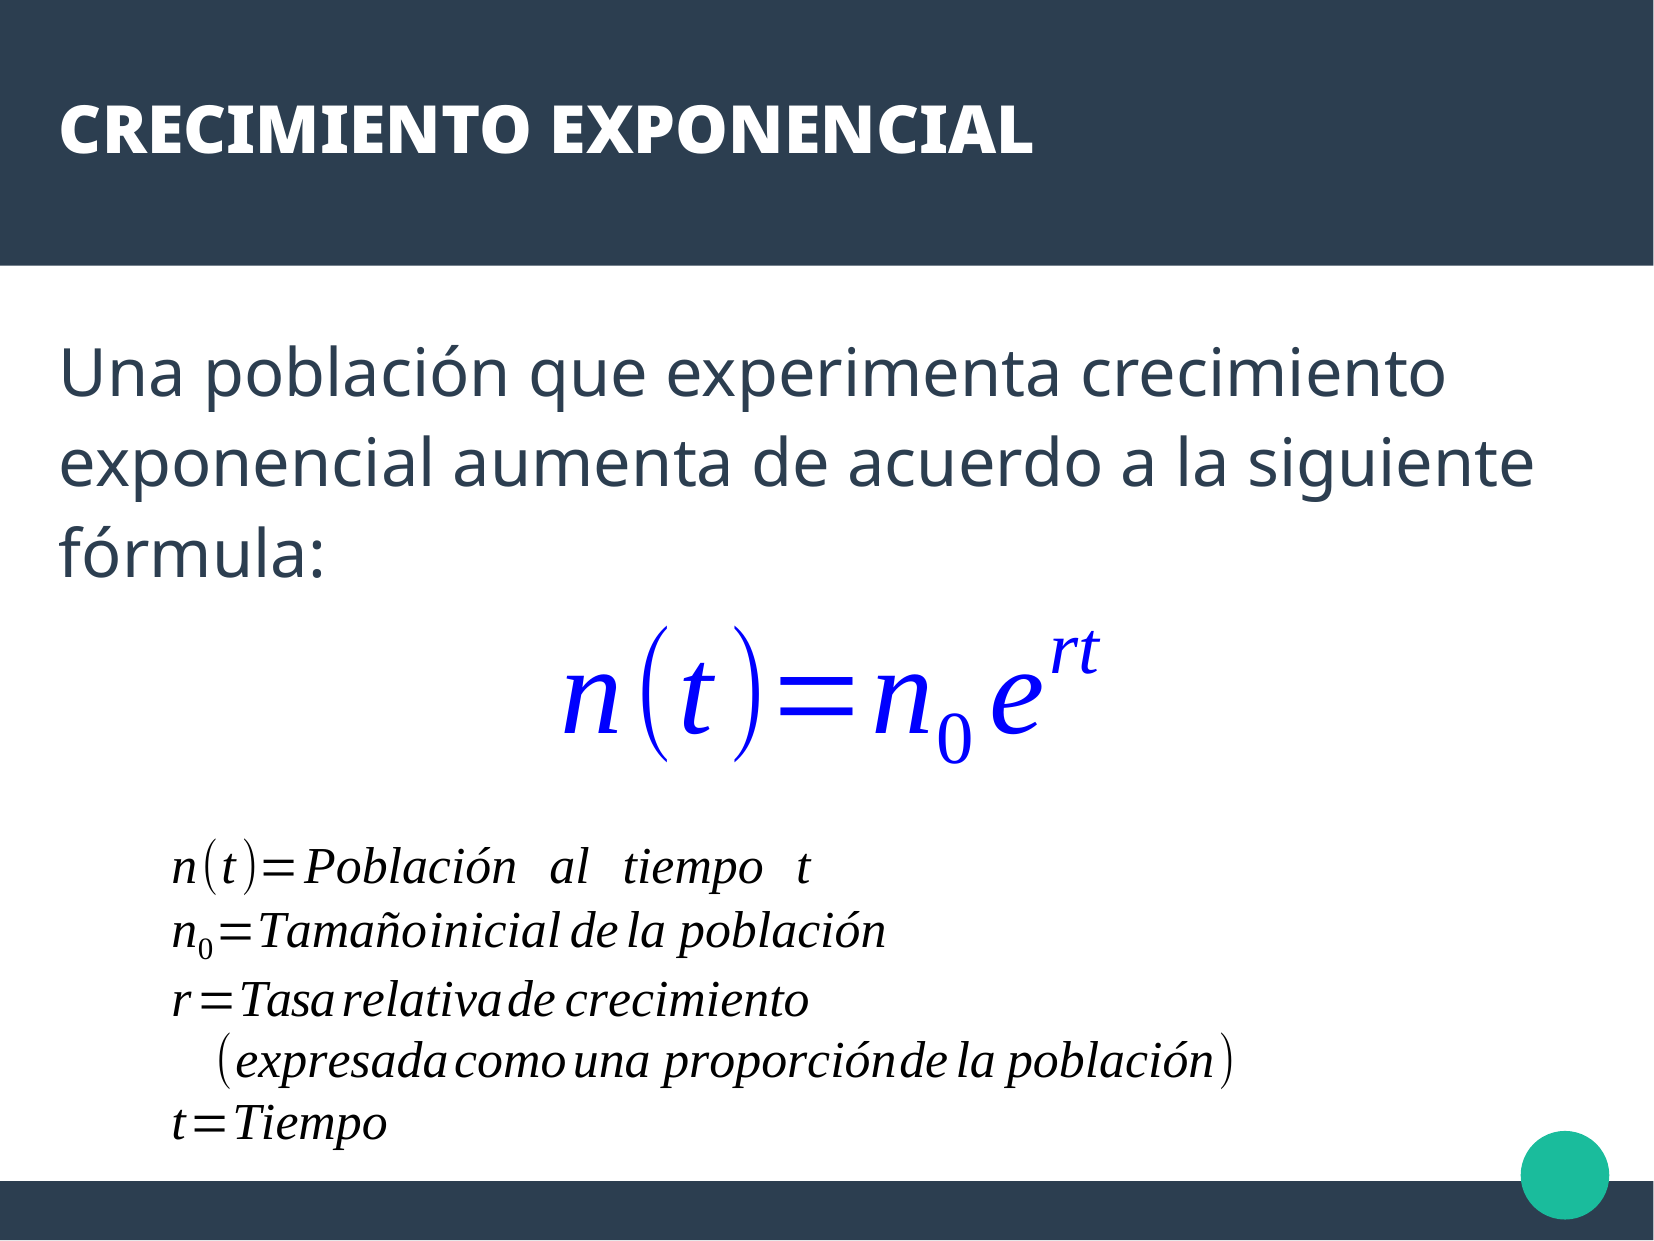

# CRECIMIENTO EXPONENCIAL
Una población que experimenta crecimiento exponencial aumenta de acuerdo a la siguiente fórmula: